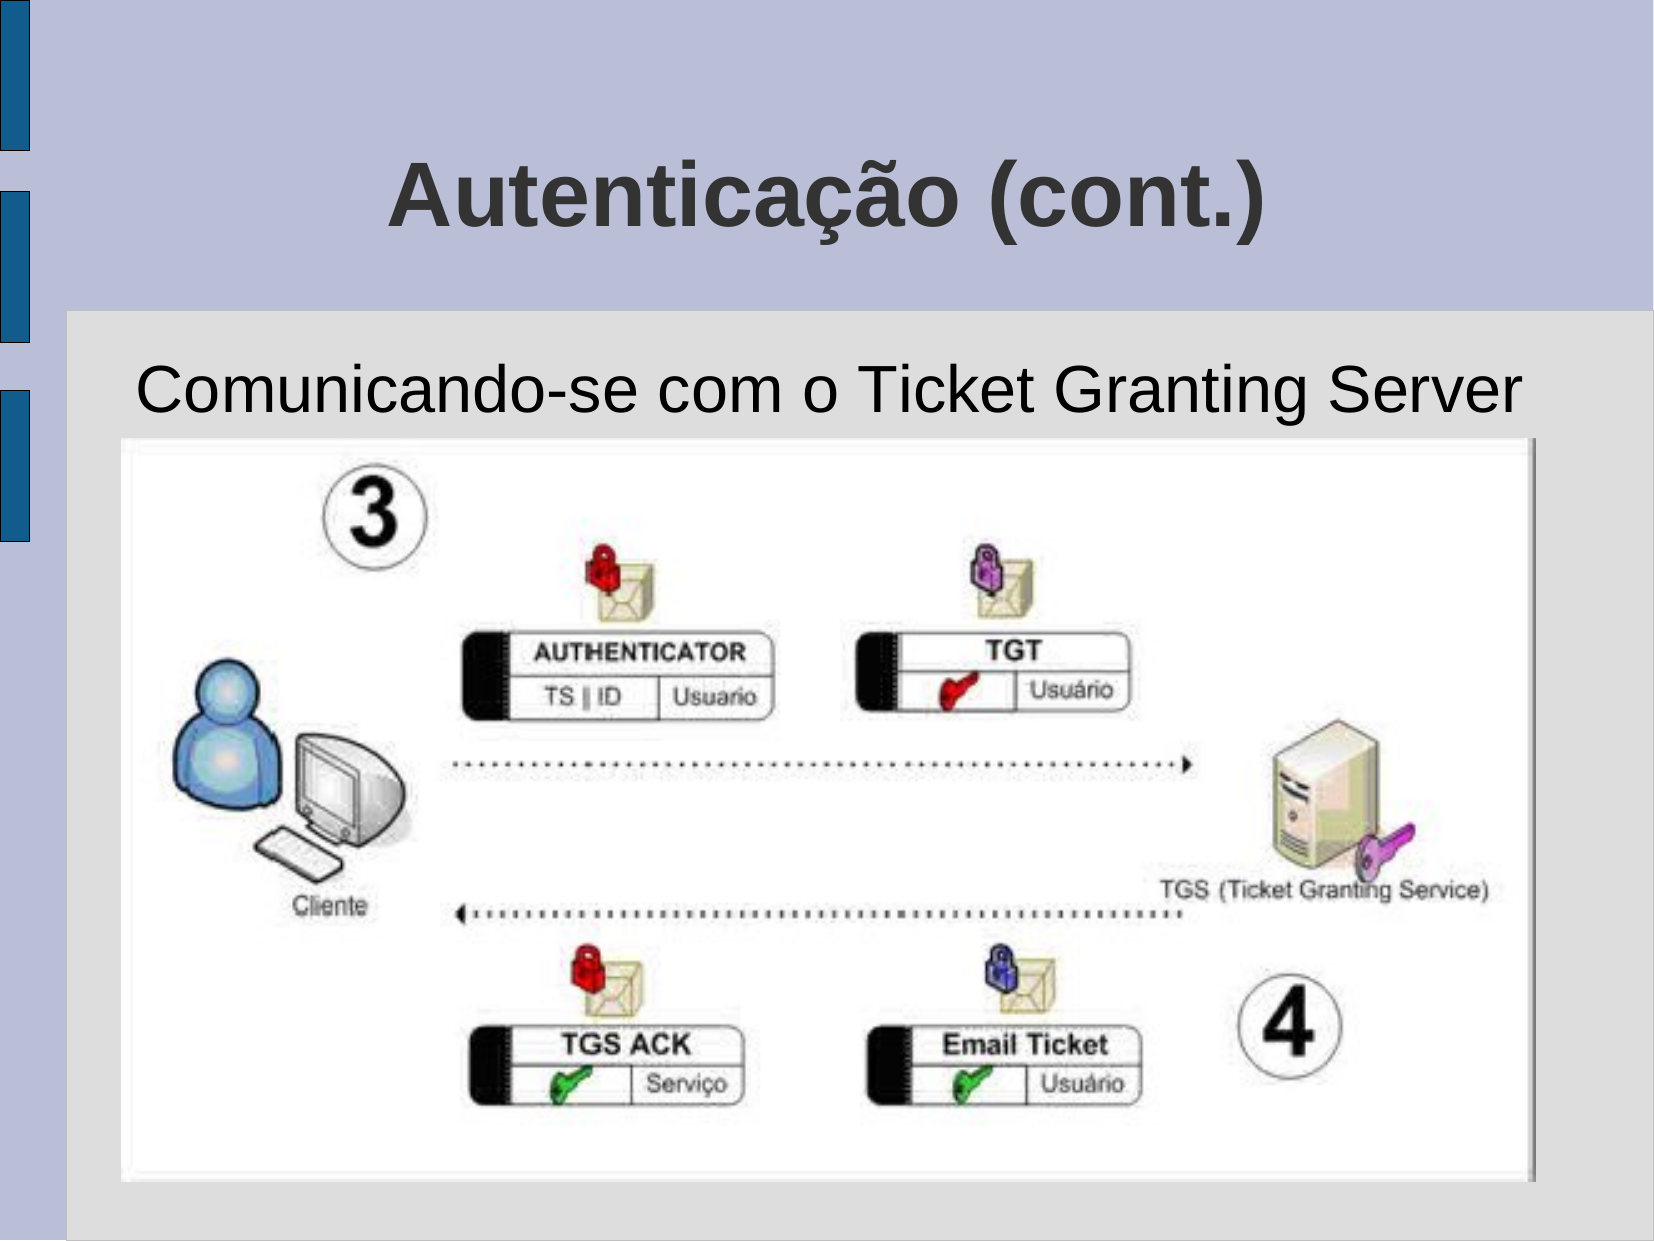

# Autenticação (cont.)
Comunicando-se com o Ticket Granting Server